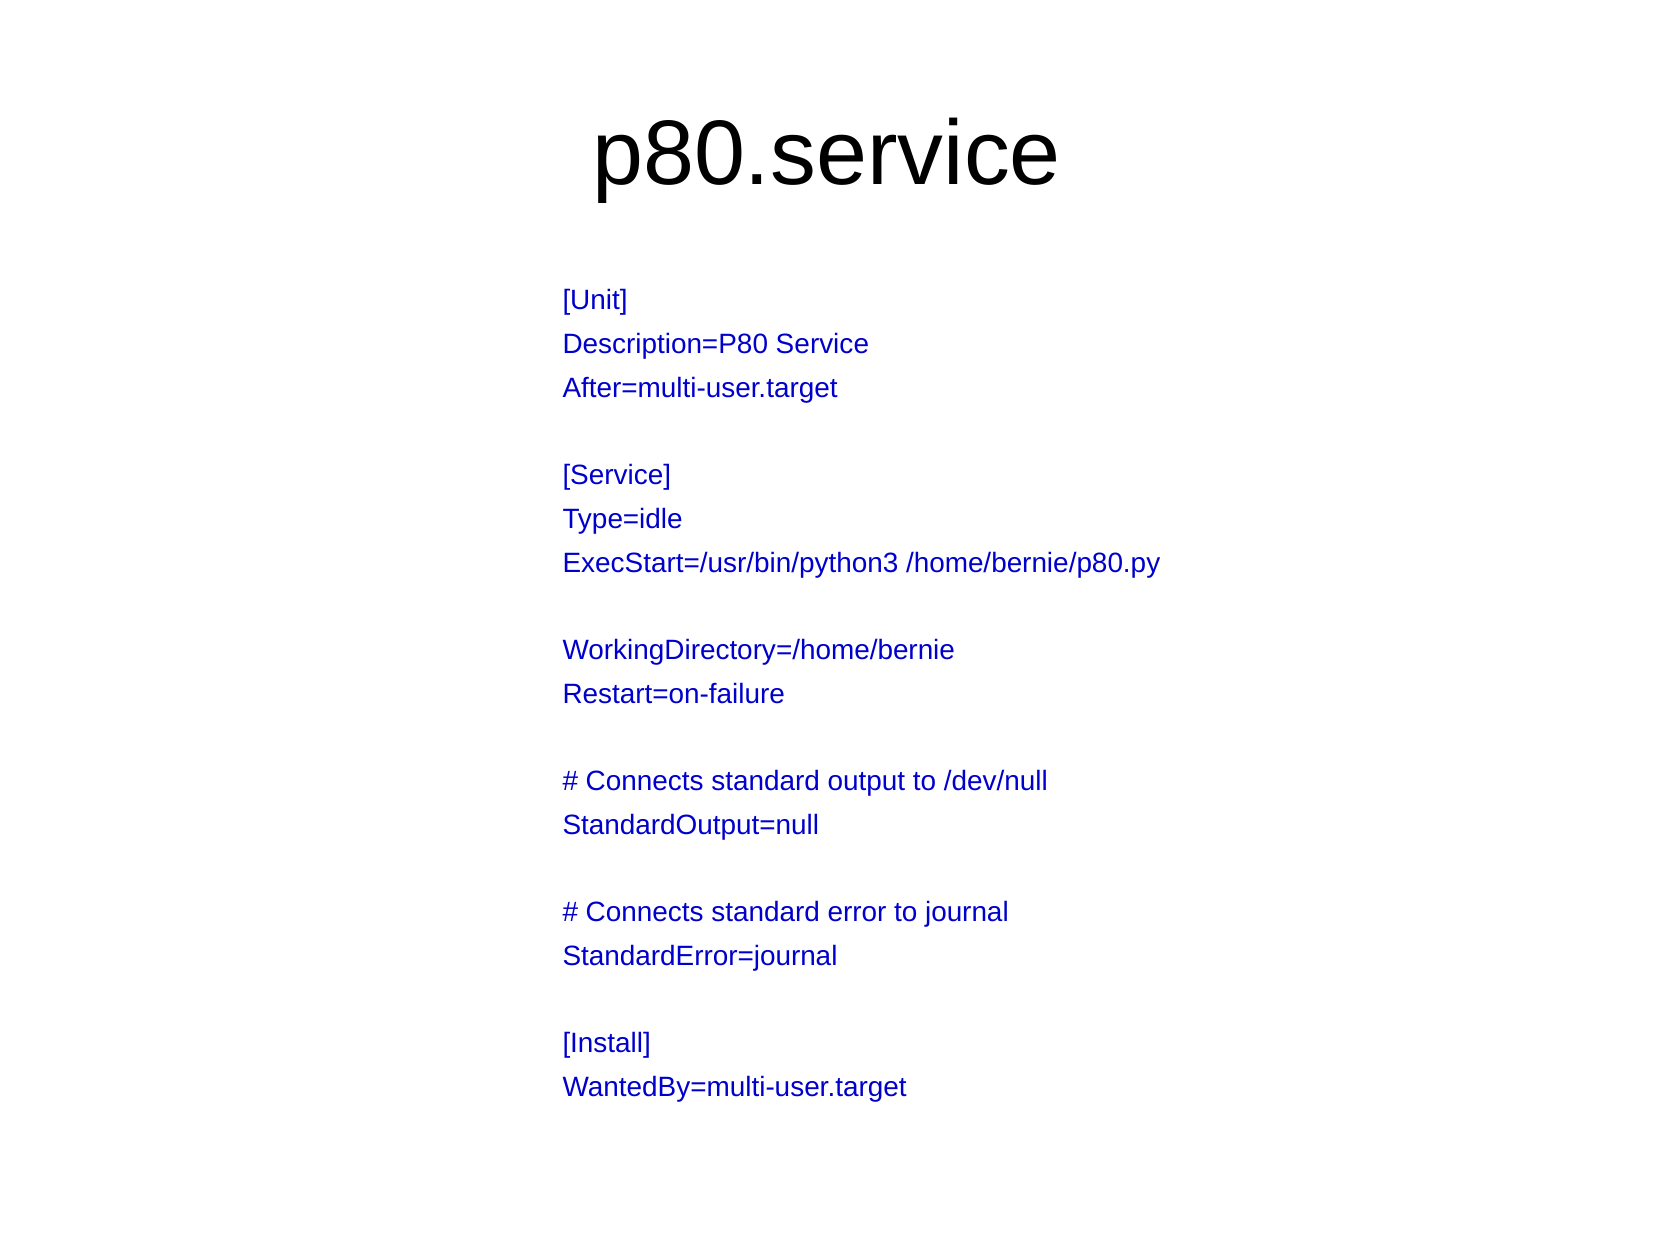

# p80.service
[Unit]
Description=P80 Service
After=multi-user.target
[Service]
Type=idle
ExecStart=/usr/bin/python3 /home/bernie/p80.py
WorkingDirectory=/home/bernie
Restart=on-failure
# Connects standard output to /dev/null
StandardOutput=null
# Connects standard error to journal
StandardError=journal
[Install]
WantedBy=multi-user.target